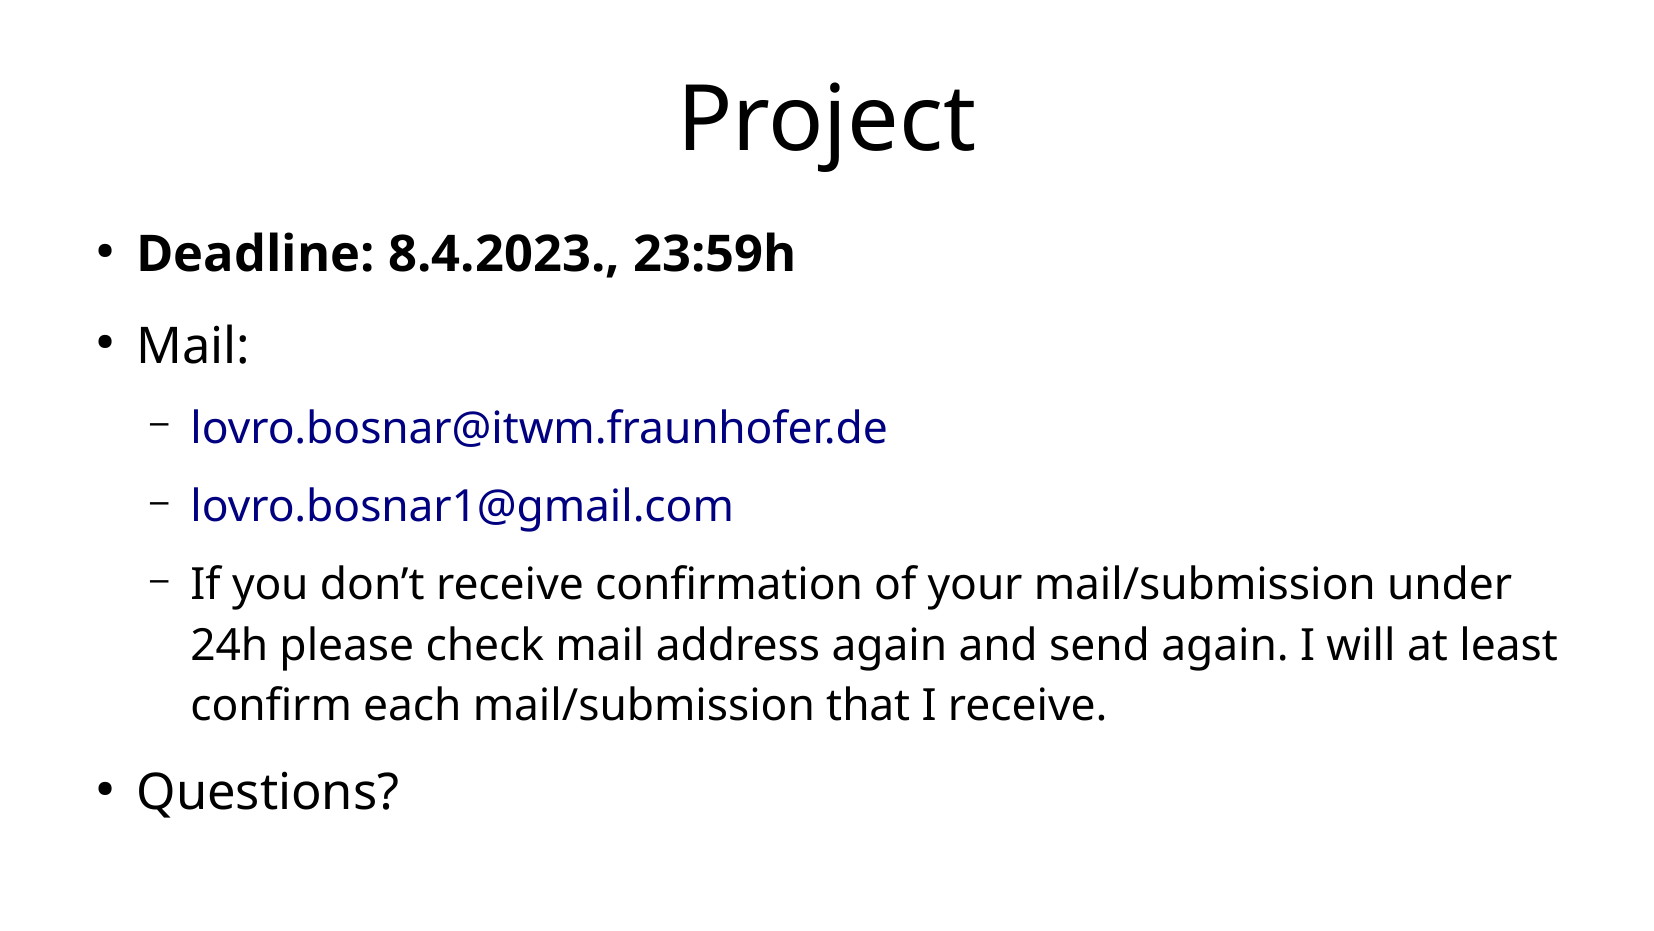

# Project
Deadline: 8.4.2023., 23:59h
Mail:
lovro.bosnar@itwm.fraunhofer.de
lovro.bosnar1@gmail.com
If you don’t receive confirmation of your mail/submission under 24h please check mail address again and send again. I will at least confirm each mail/submission that I receive.
Questions?